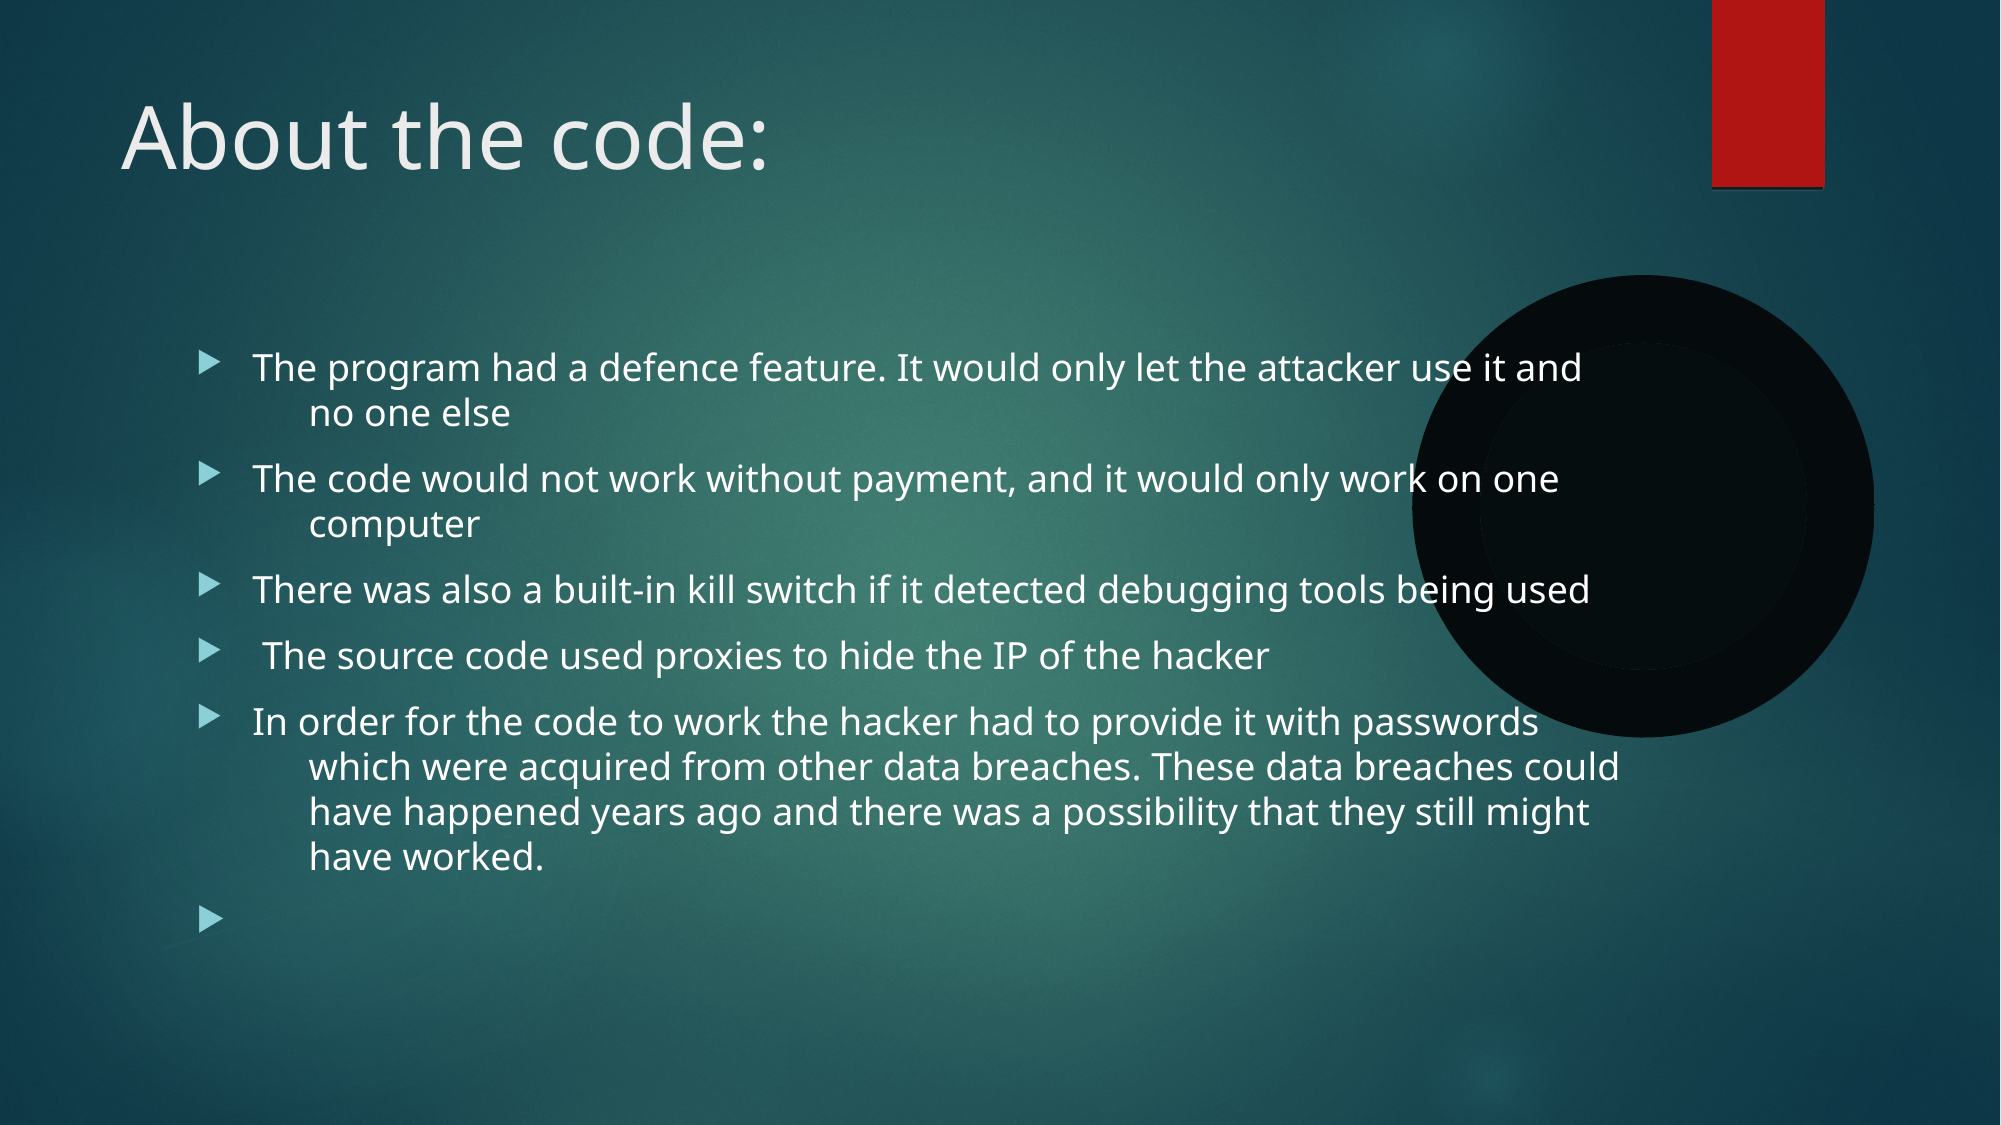

# About the code:
The program had a defence feature. It would only let the attacker use it and no one else
The code would not work without payment, and it would only work on one computer
There was also a built-in kill switch if it detected debugging tools being used
 The source code used proxies to hide the IP of the hacker
In order for the code to work the hacker had to provide it with passwords which were acquired from other data breaches. These data breaches could have happened years ago and there was a possibility that they still might have worked.